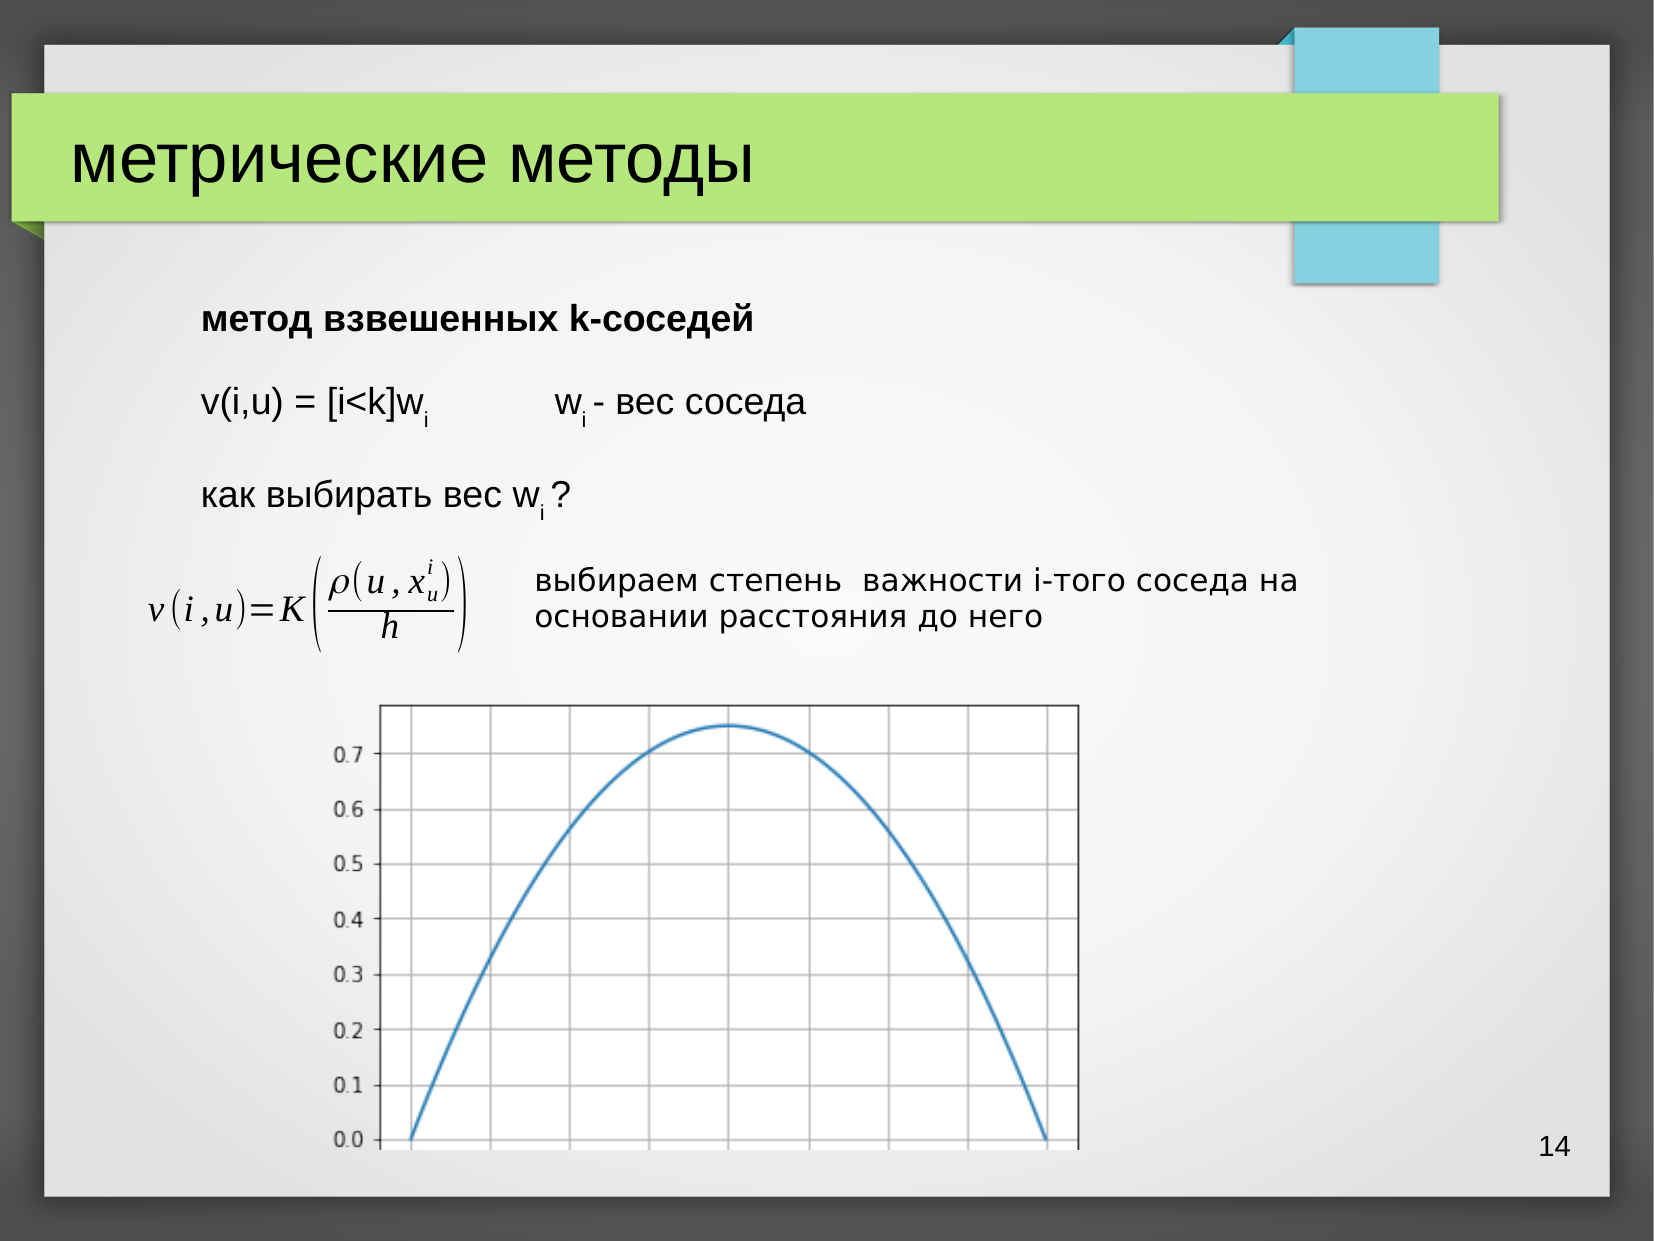

# метрические методы
метод взвешенных k-соседей
v(i,u) = [i<k]wi wi - вес соседа
как выбирать вес wi ?
выбираем степень важности i-того соседа на основании расстояния до него
14